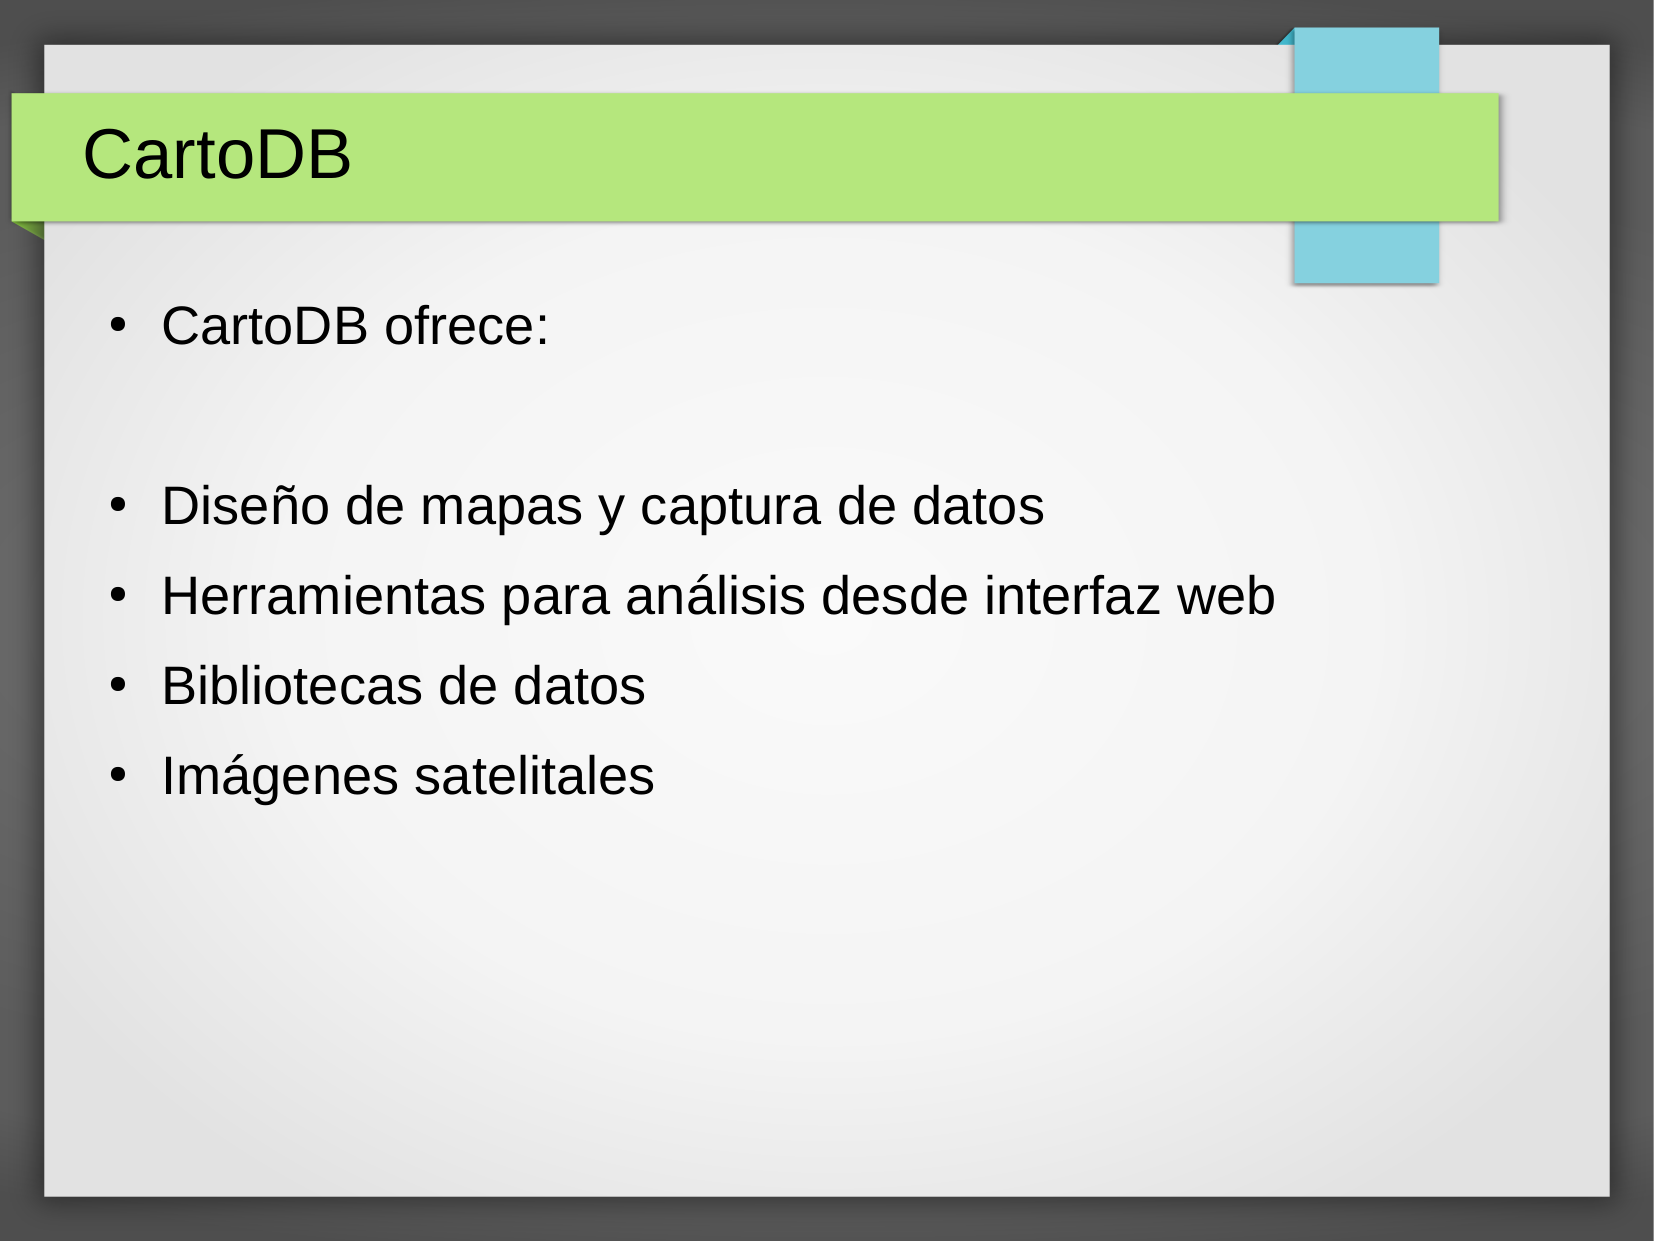

# CartoDB
CartoDB ofrece:
Diseño de mapas y captura de datos
Herramientas para análisis desde interfaz web
Bibliotecas de datos
Imágenes satelitales